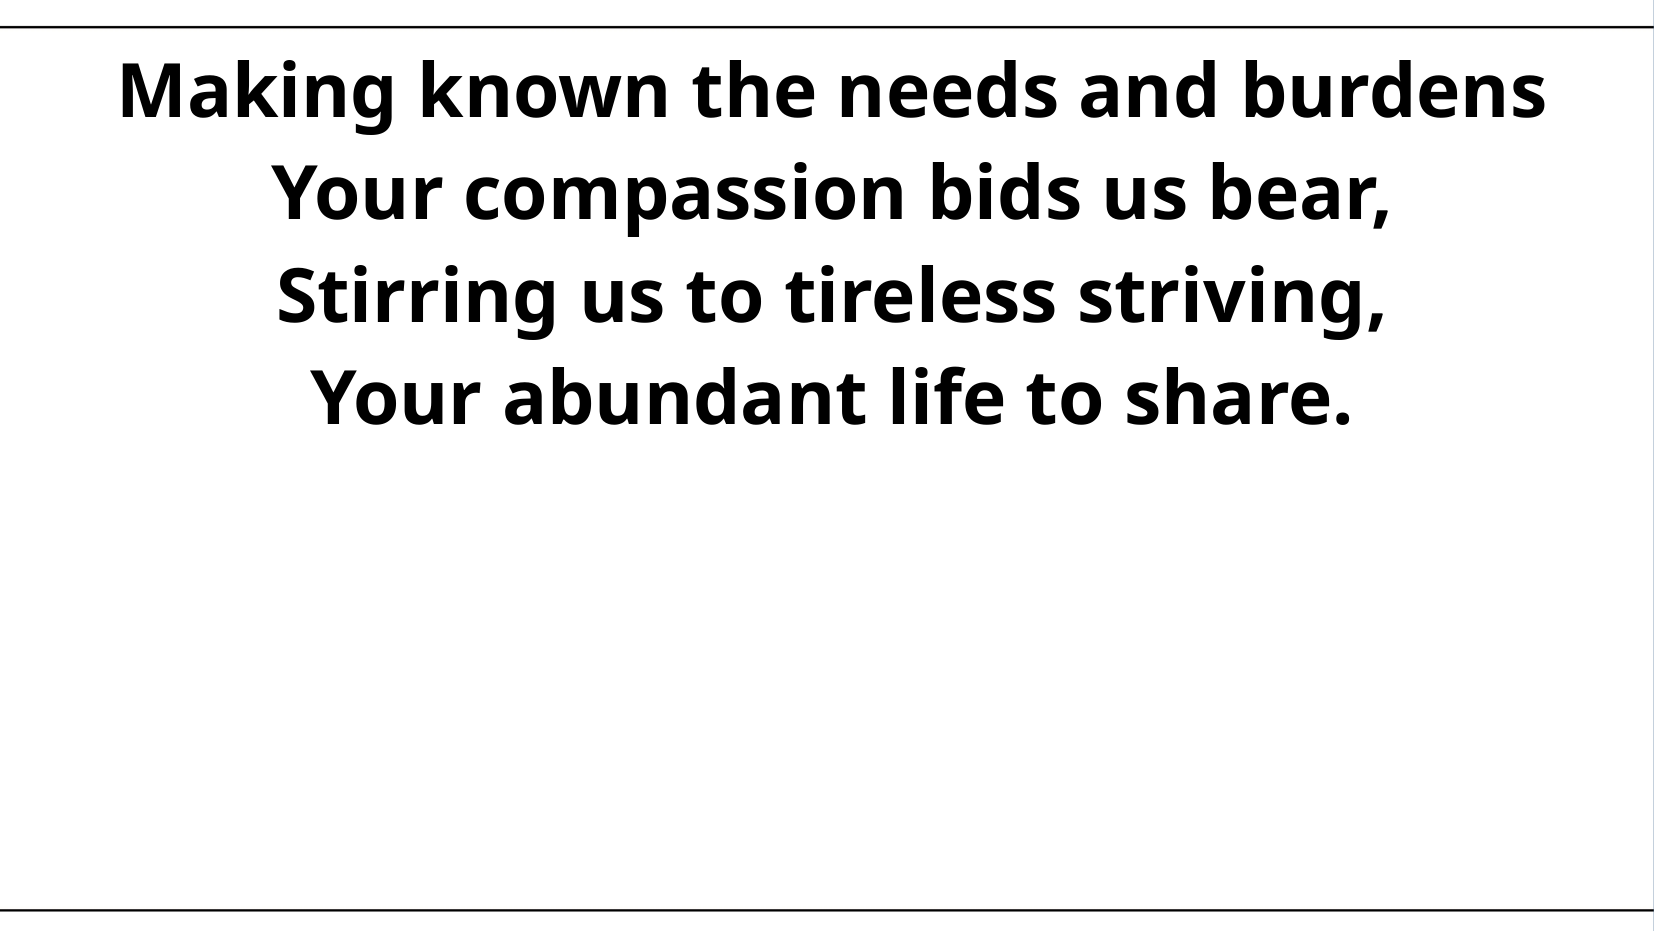

Making known the needs and burdens
Your compassion bids us bear,
Stirring us to tireless striving,
Your abundant life to share.